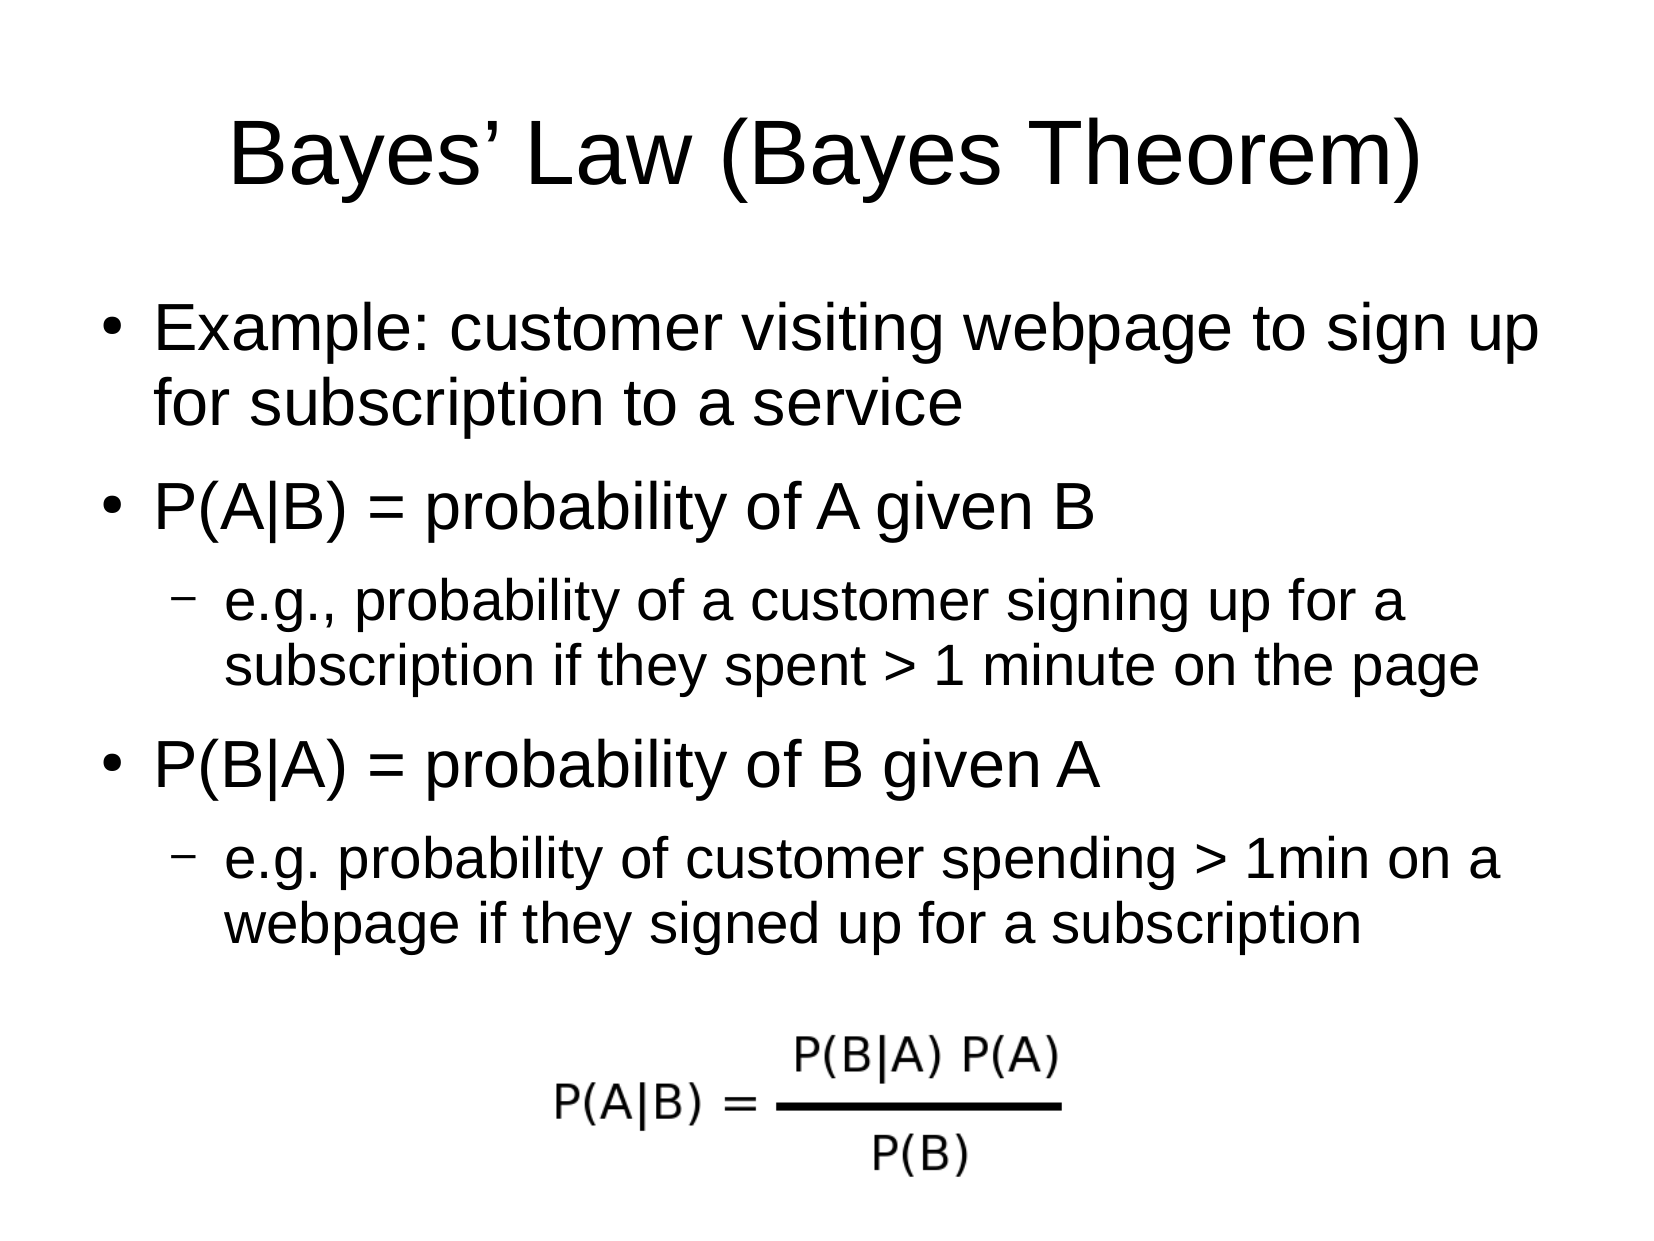

# Bayes’ Law (Bayes Theorem)
Example: customer visiting webpage to sign up for subscription to a service
P(A|B) = probability of A given B
e.g., probability of a customer signing up for a subscription if they spent > 1 minute on the page
P(B|A) = probability of B given A
e.g. probability of customer spending > 1min on a webpage if they signed up for a subscription